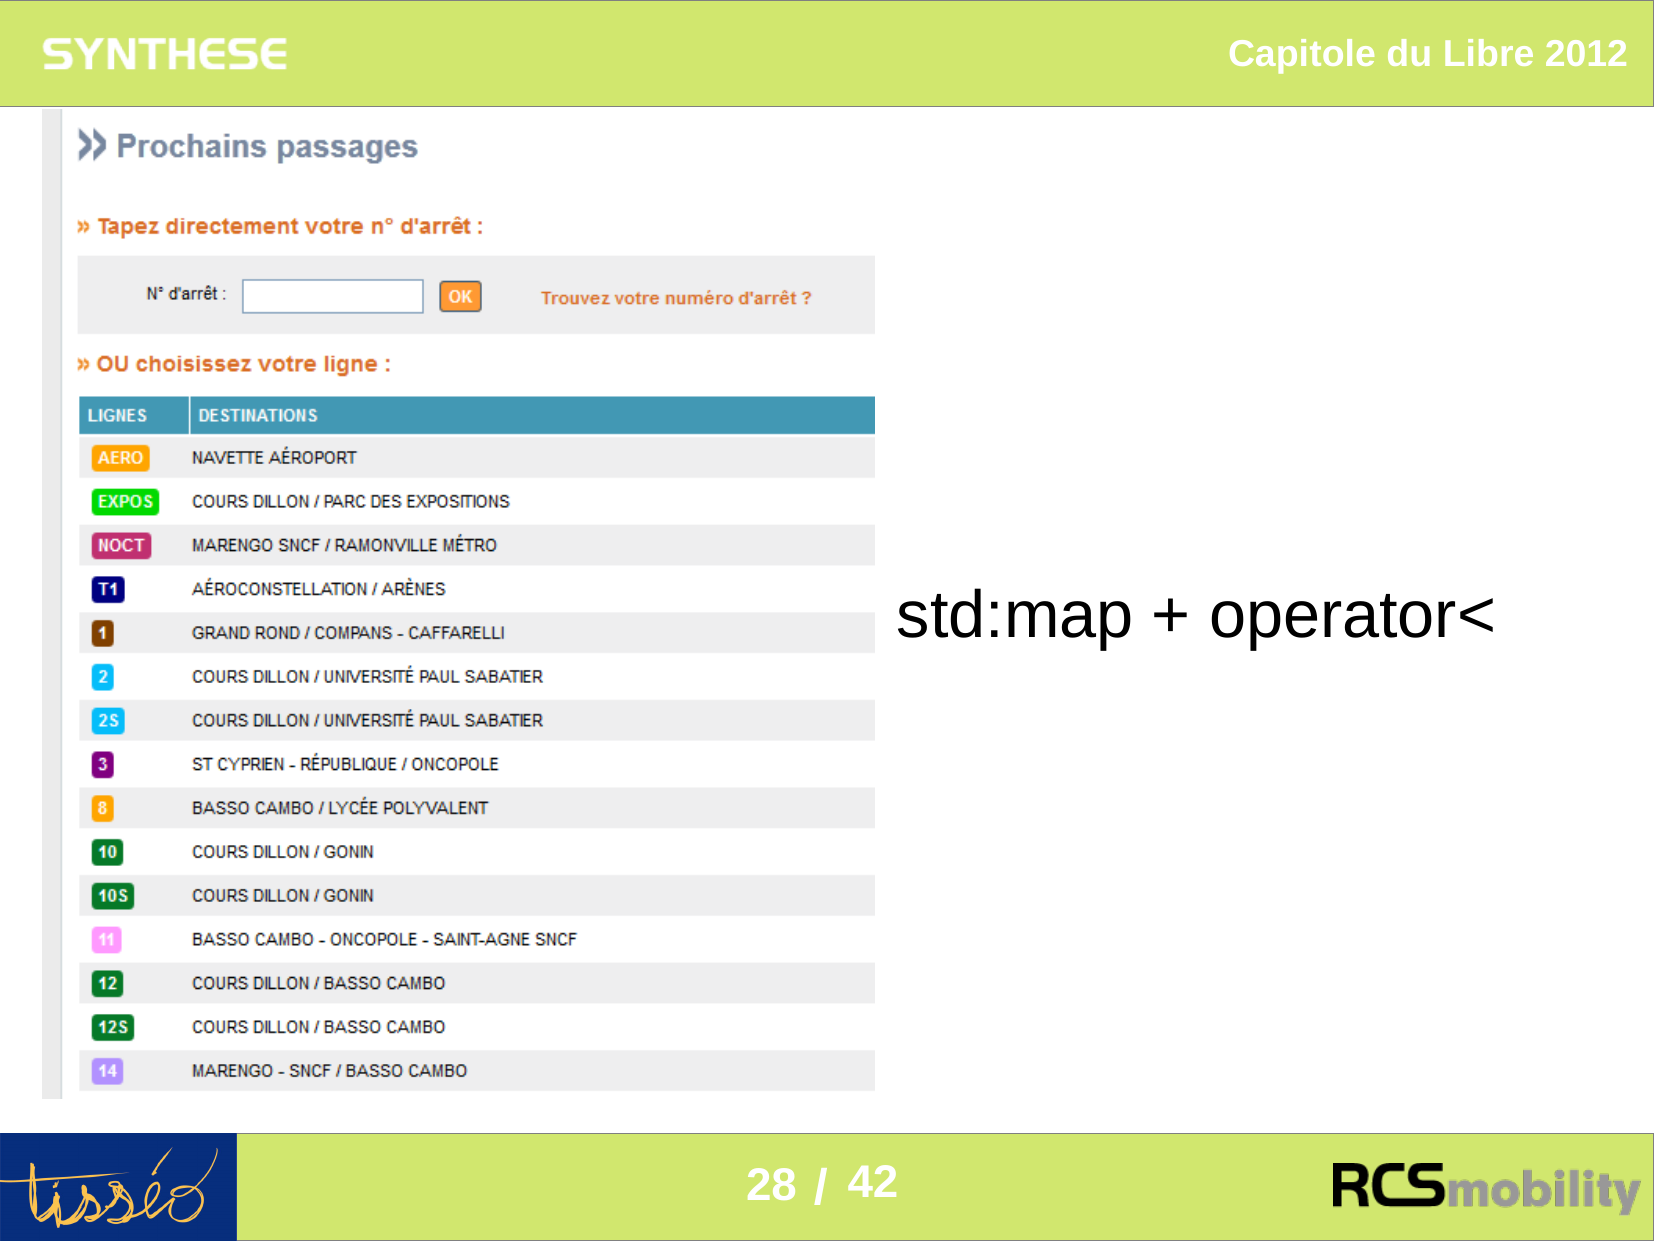

Capitole du Libre 2012
# std:map + operator<
28
/
42